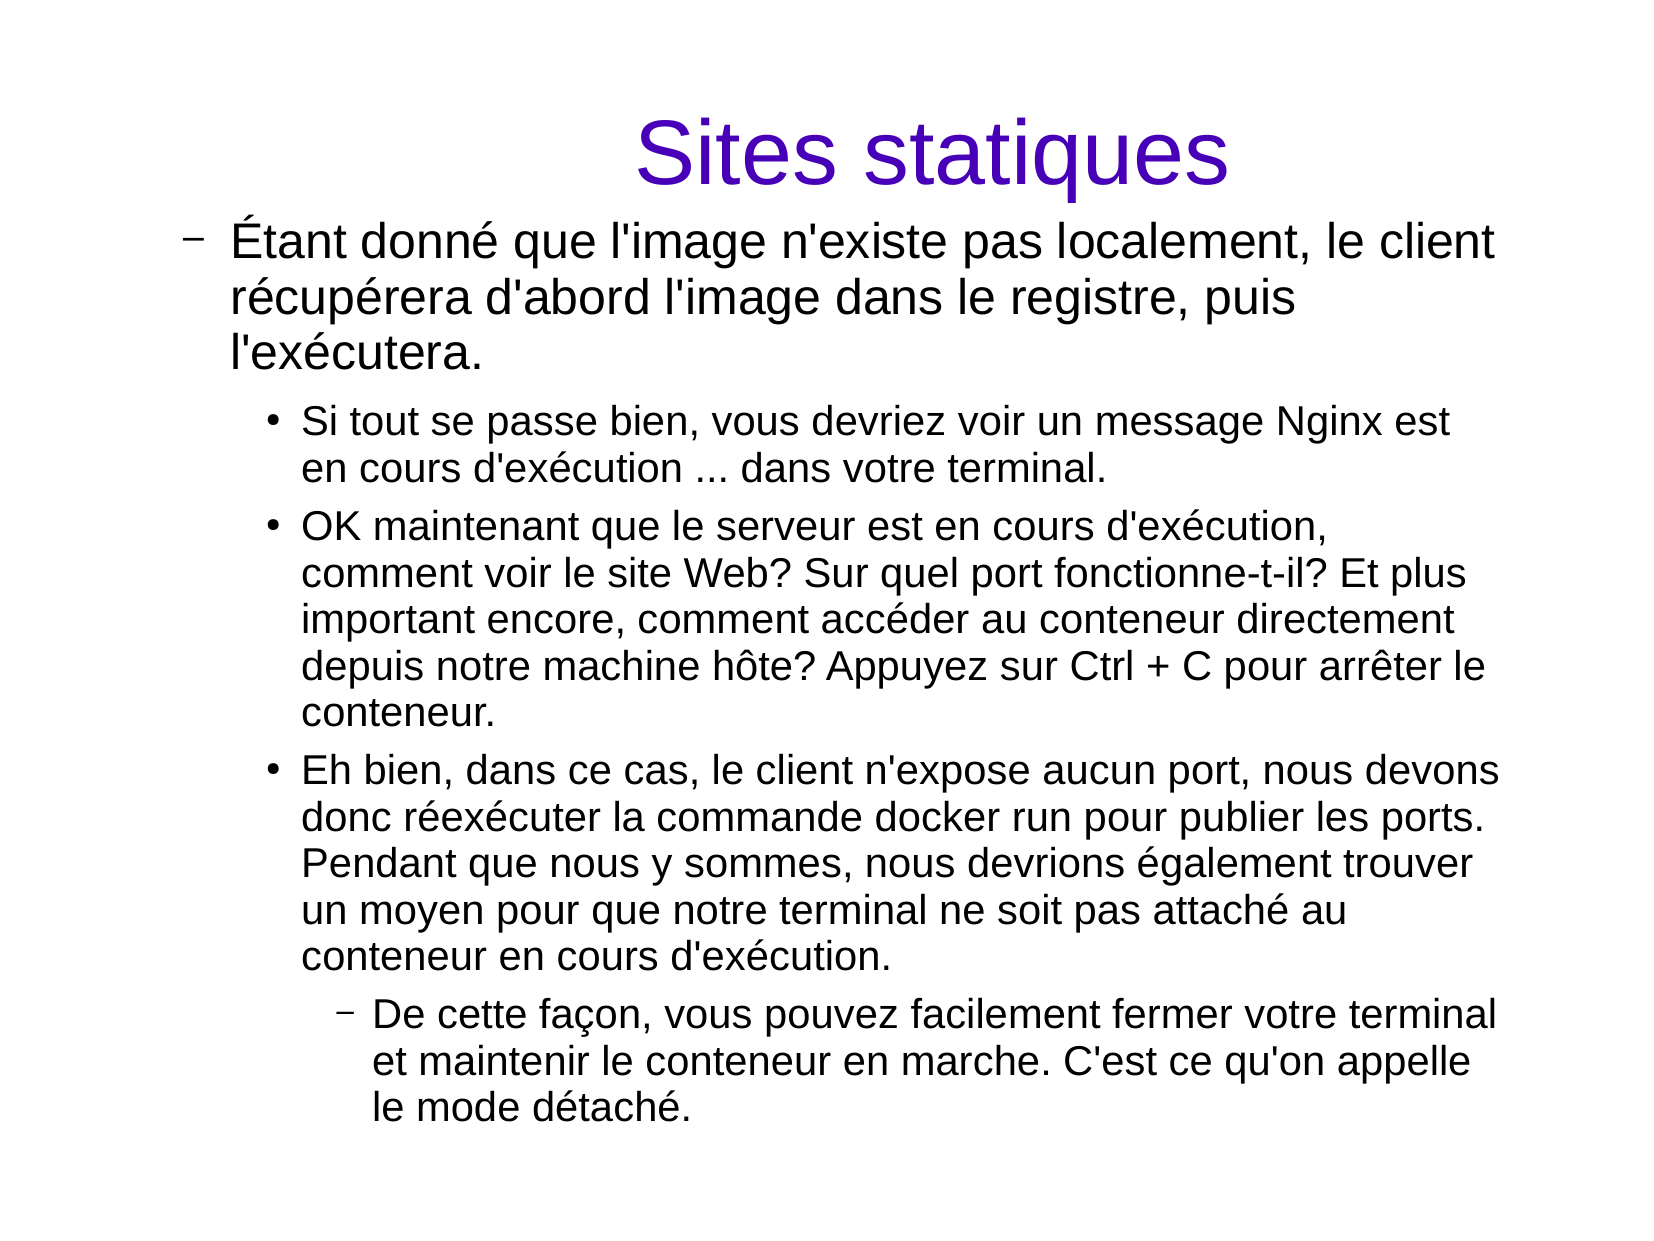

# Sites statiques
Étant donné que l'image n'existe pas localement, le client récupérera d'abord l'image dans le registre, puis l'exécutera.
Si tout se passe bien, vous devriez voir un message Nginx est en cours d'exécution ... dans votre terminal.
OK maintenant que le serveur est en cours d'exécution, comment voir le site Web? Sur quel port fonctionne-t-il? Et plus important encore, comment accéder au conteneur directement depuis notre machine hôte? Appuyez sur Ctrl + C pour arrêter le conteneur.
Eh bien, dans ce cas, le client n'expose aucun port, nous devons donc réexécuter la commande docker run pour publier les ports. Pendant que nous y sommes, nous devrions également trouver un moyen pour que notre terminal ne soit pas attaché au conteneur en cours d'exécution.
De cette façon, vous pouvez facilement fermer votre terminal et maintenir le conteneur en marche. C'est ce qu'on appelle le mode détaché.